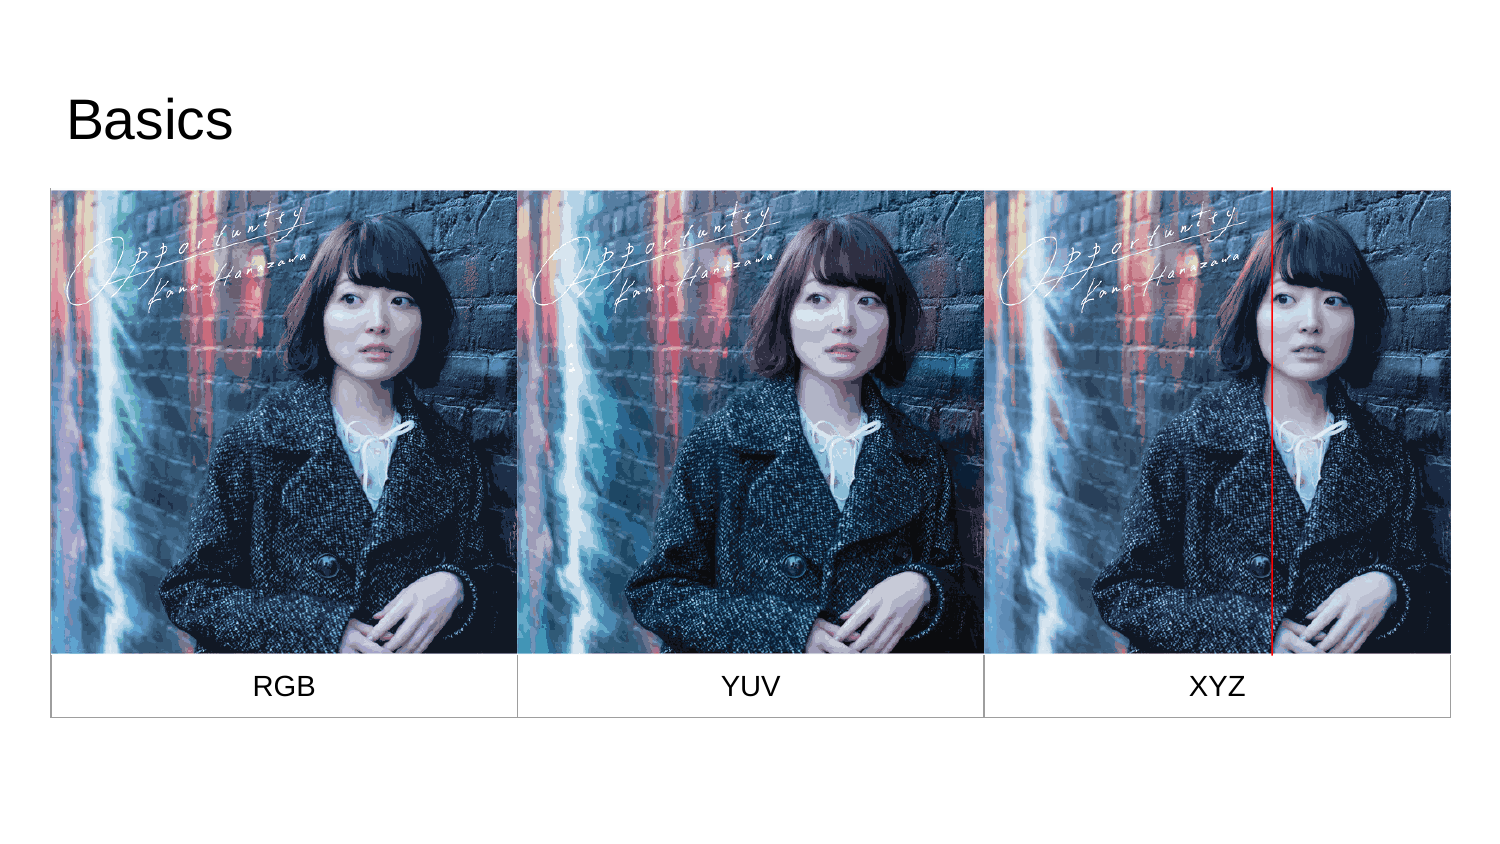

# Basics
| | | |
| --- | --- | --- |
| RGB | YUV | XYZ |